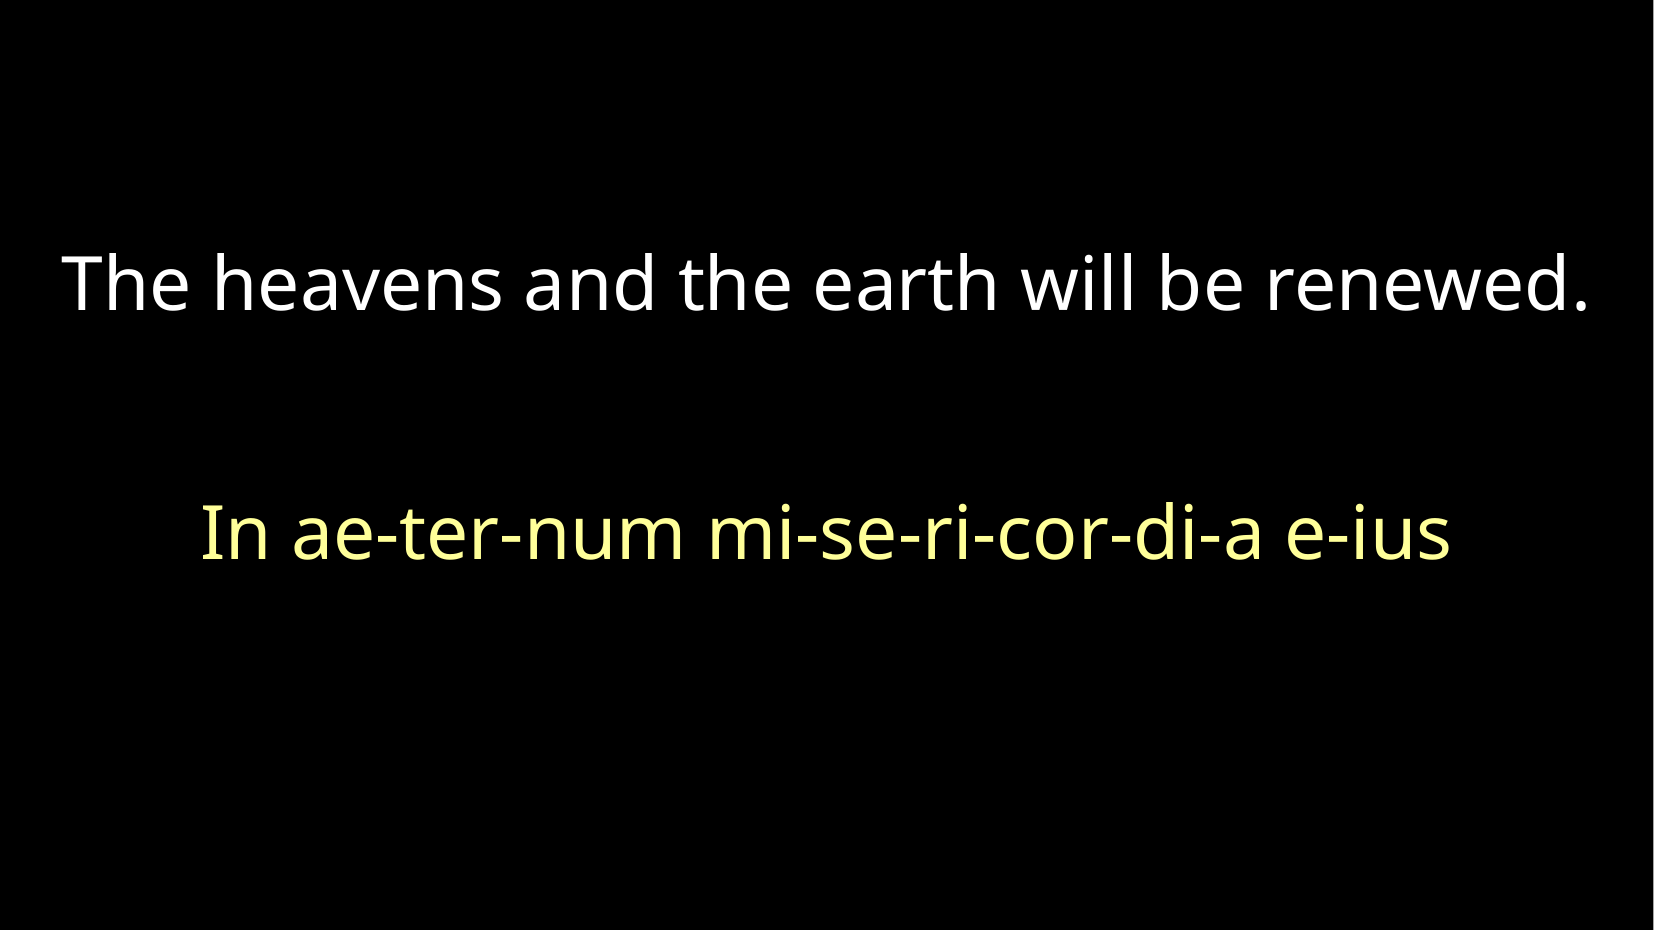

#
The heavens and the earth will be renewed.
In ae-ter-num mi-se-ri-cor-di-a e-ius